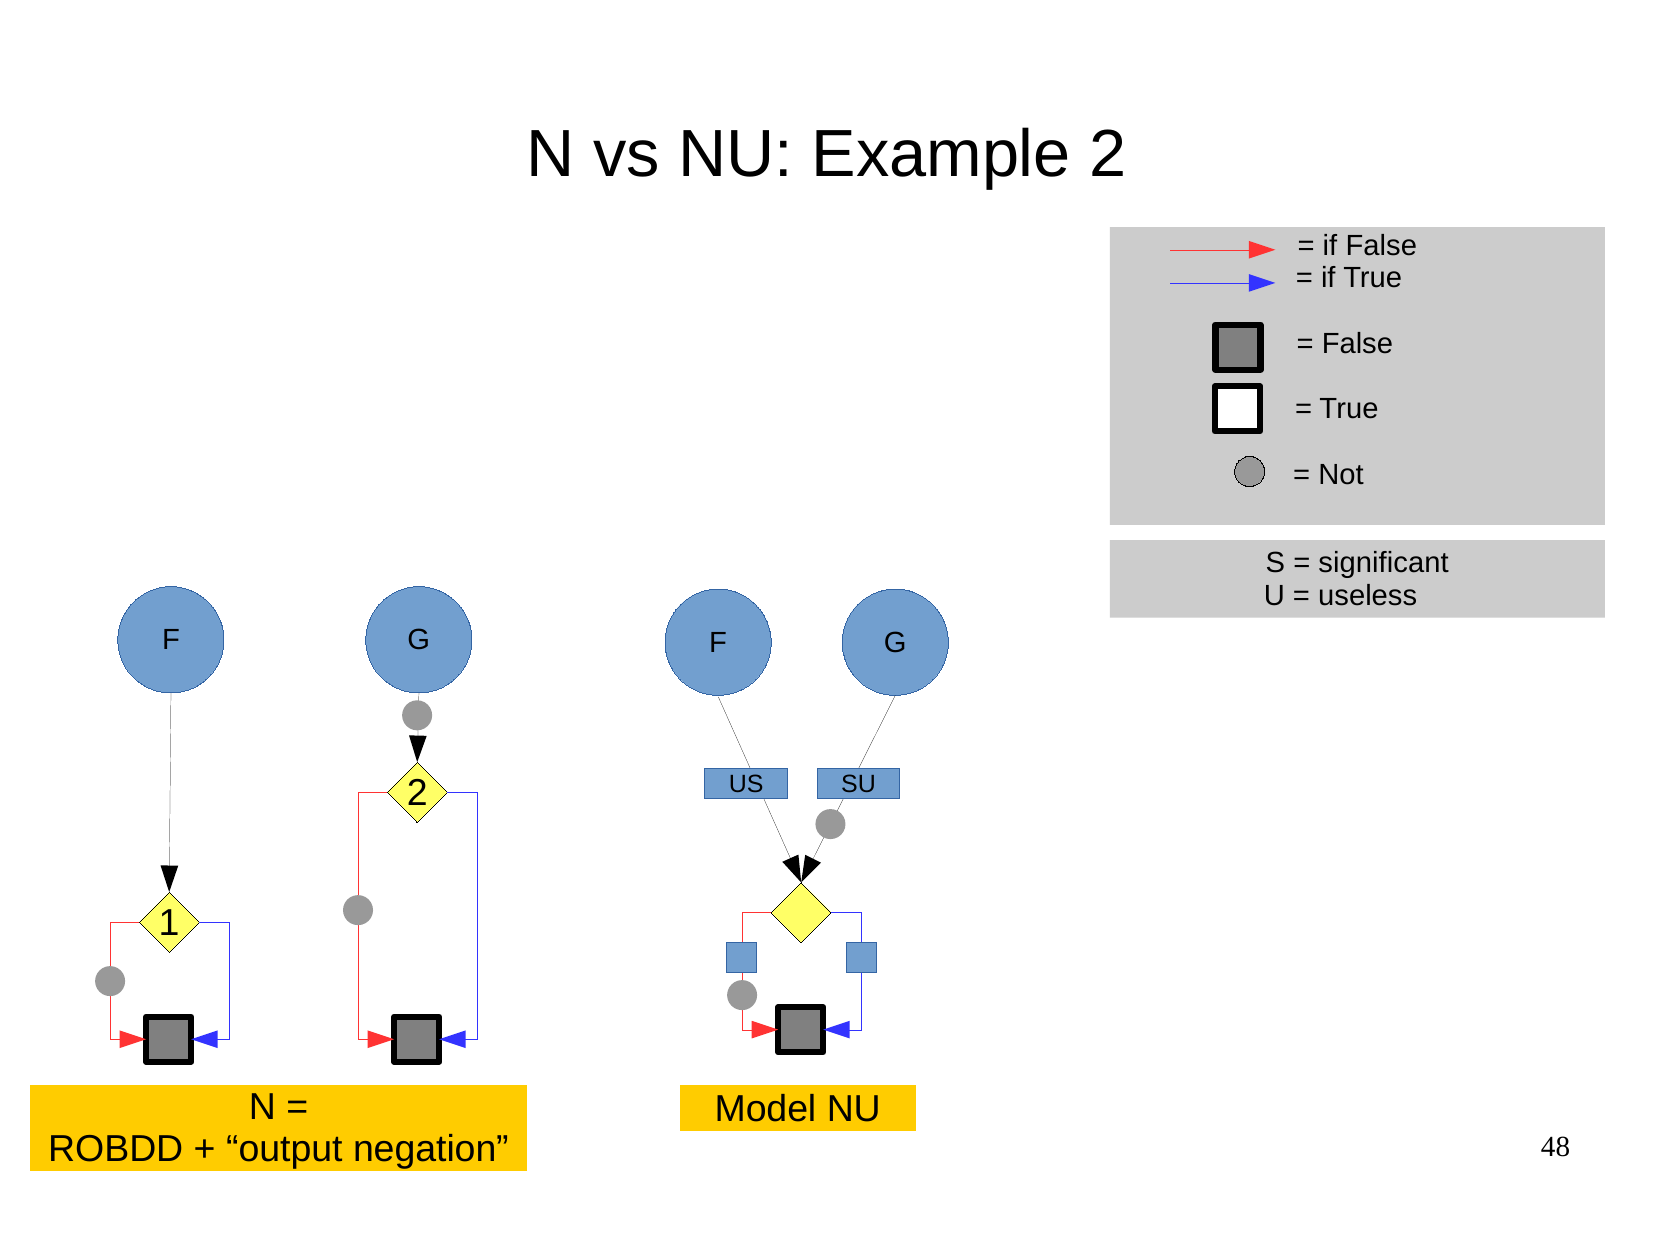

N vs NU: Example 2
= if False
= if True
= False
= True
= Not
#
S = significant
U = useless
F
G
F
G
2
US
SU
1
N =
ROBDD + “output negation”
Model NU
48